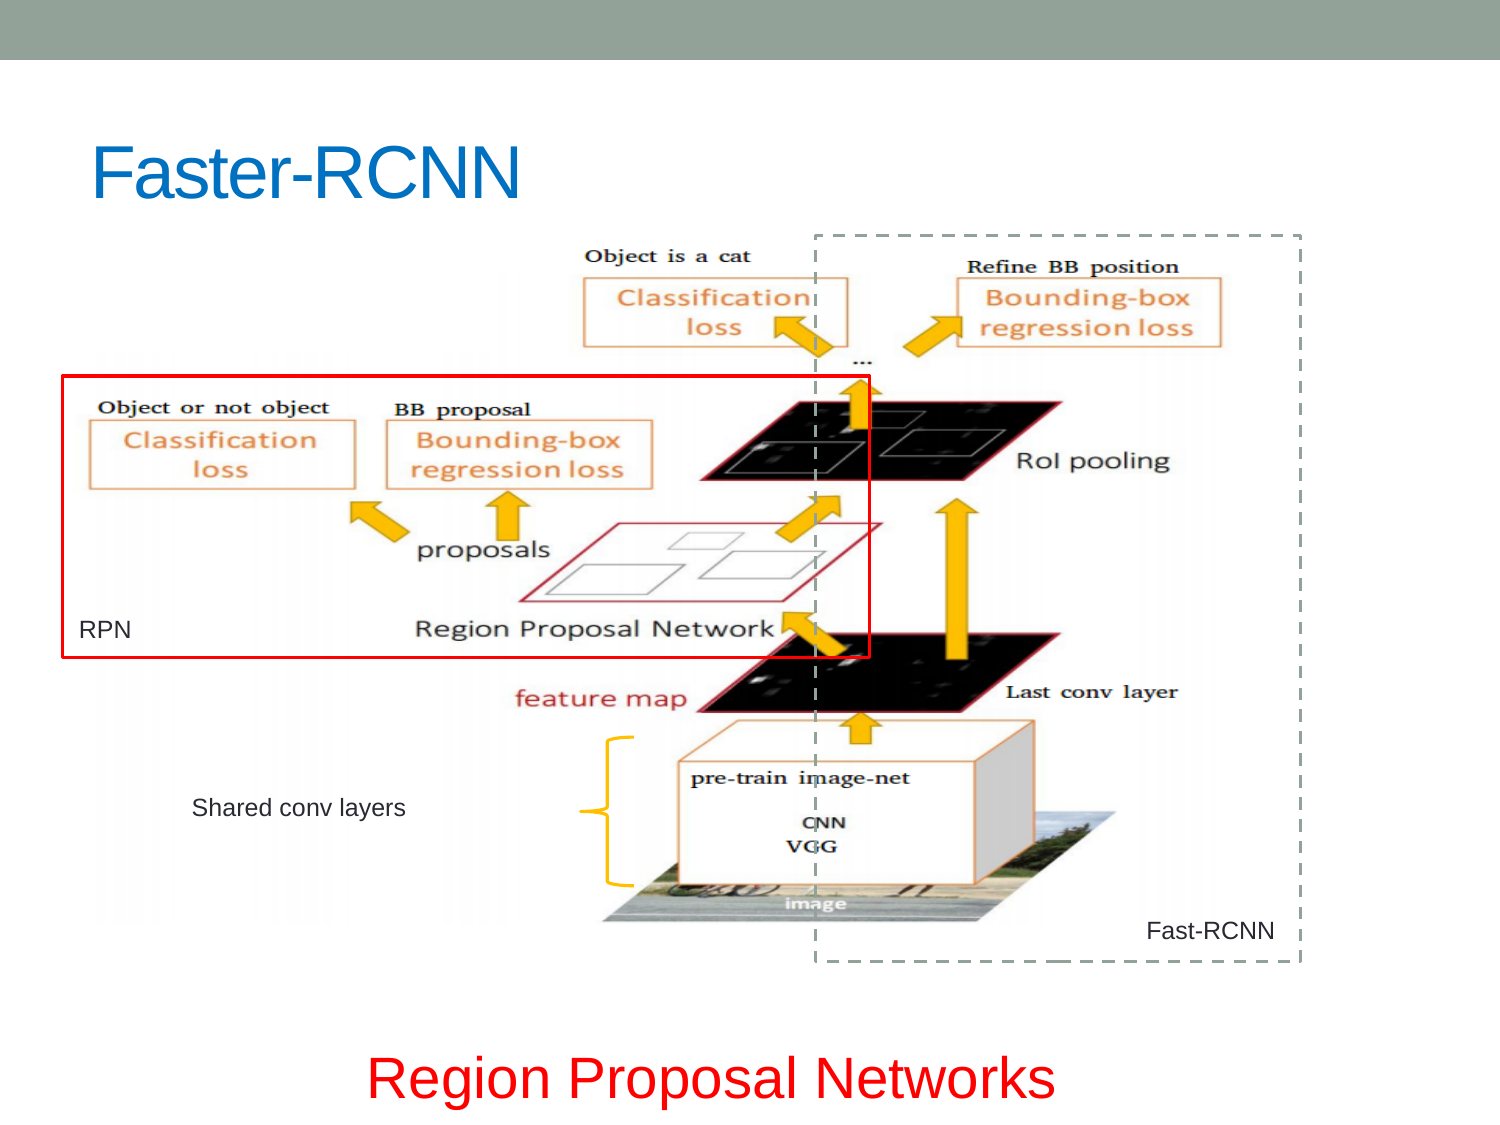

# Faster-RCNN
RPN
Shared conv layers
Fast-RCNN
Region Proposal Networks